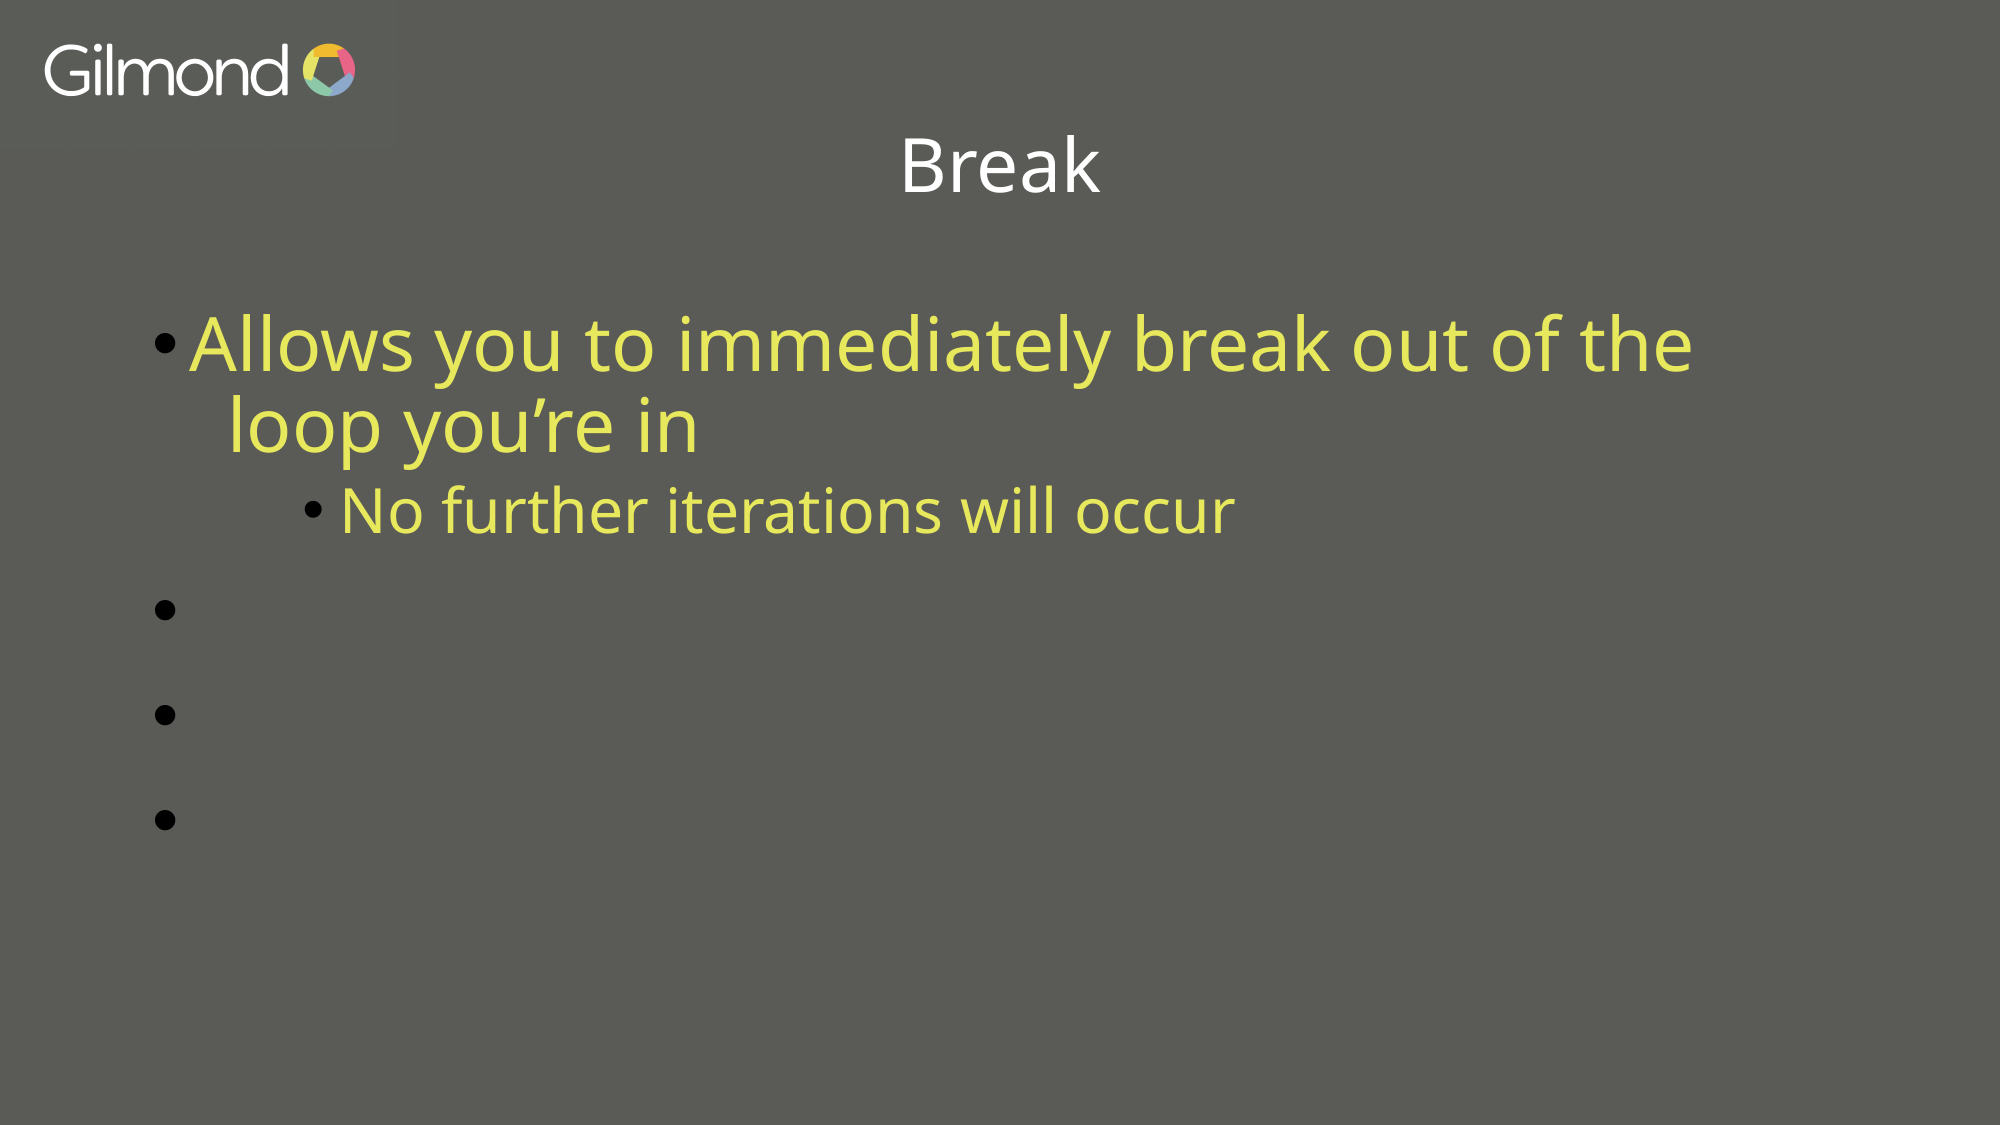

# Break
Allows you to immediately break out of the loop you’re in
No further iterations will occur